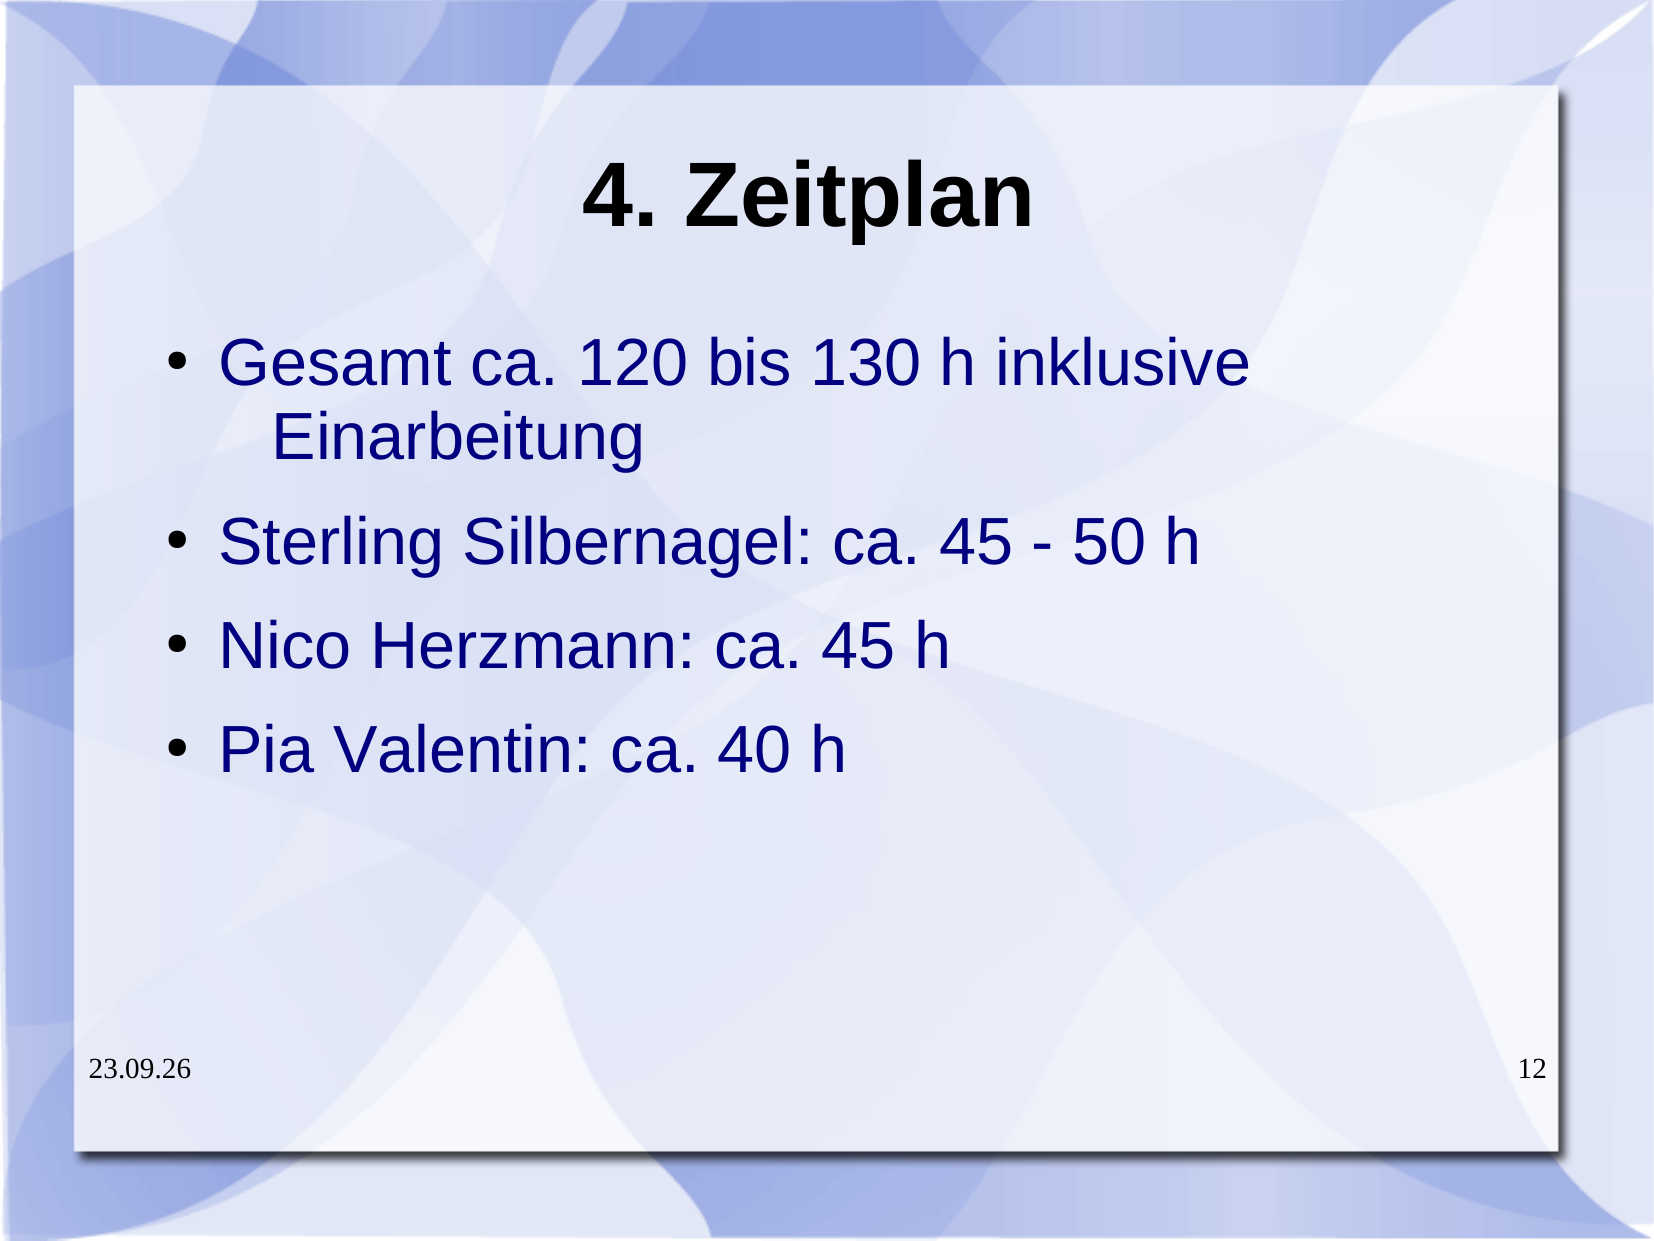

# 4. Zeitplan
Gesamt ca. 120 bis 130 h inklusive Einarbeitung
Sterling Silbernagel: ca. 45 - 50 h
Nico Herzmann: ca. 45 h
Pia Valentin: ca. 40 h
12